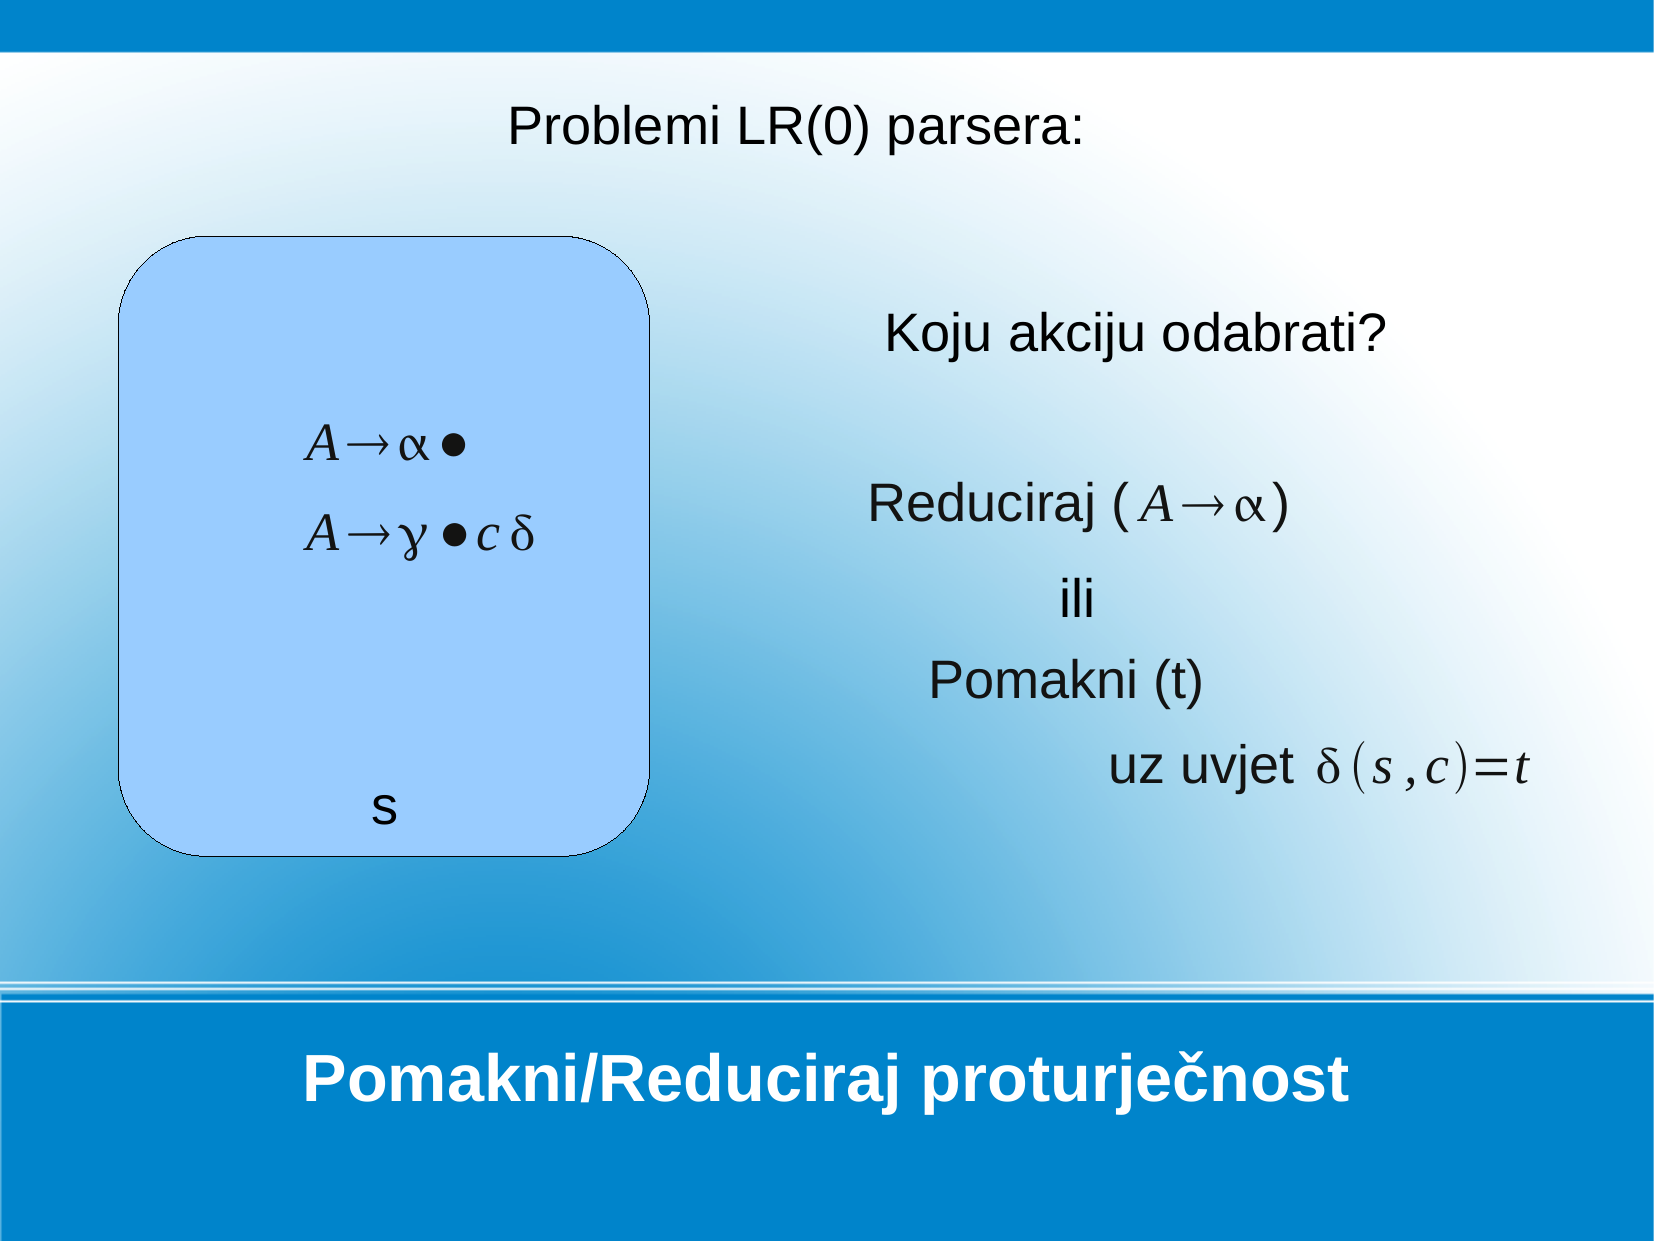

Problemi LR(0) parsera:
Koju akciju odabrati?
ili
s
Pomakni/Reduciraj proturječnost